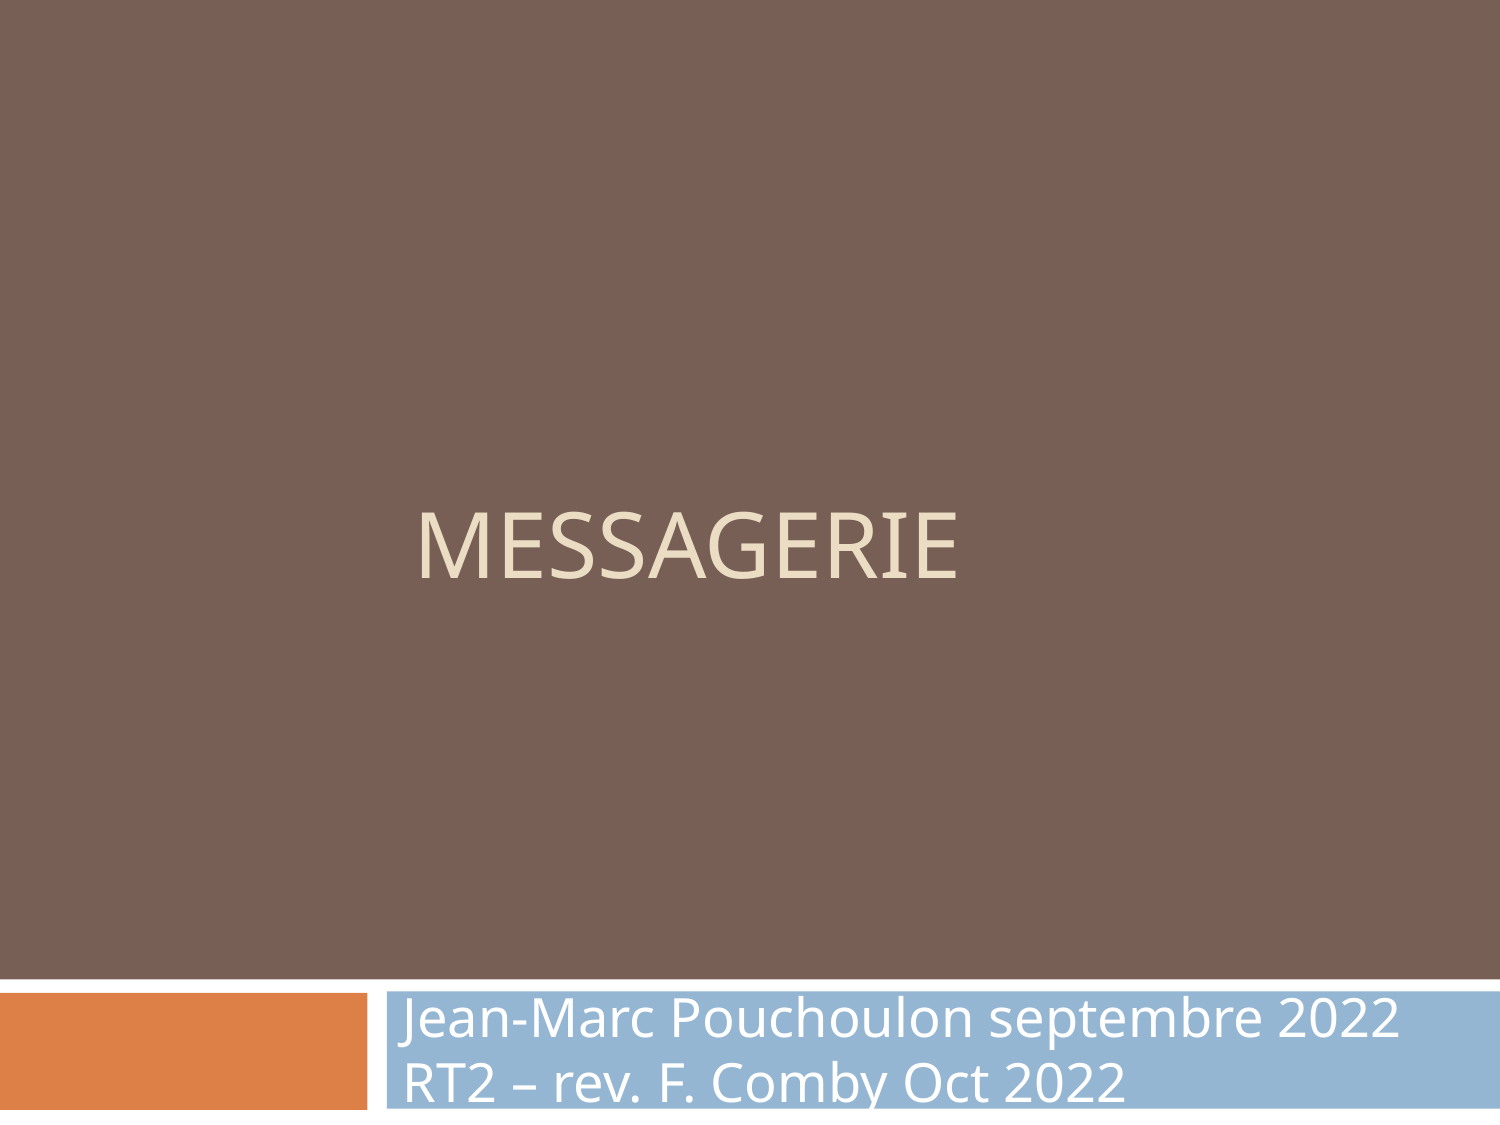

# MESSAGERIE
Jean-Marc Pouchoulon septembre 2022 RT2 – rev. F. Comby Oct 2022